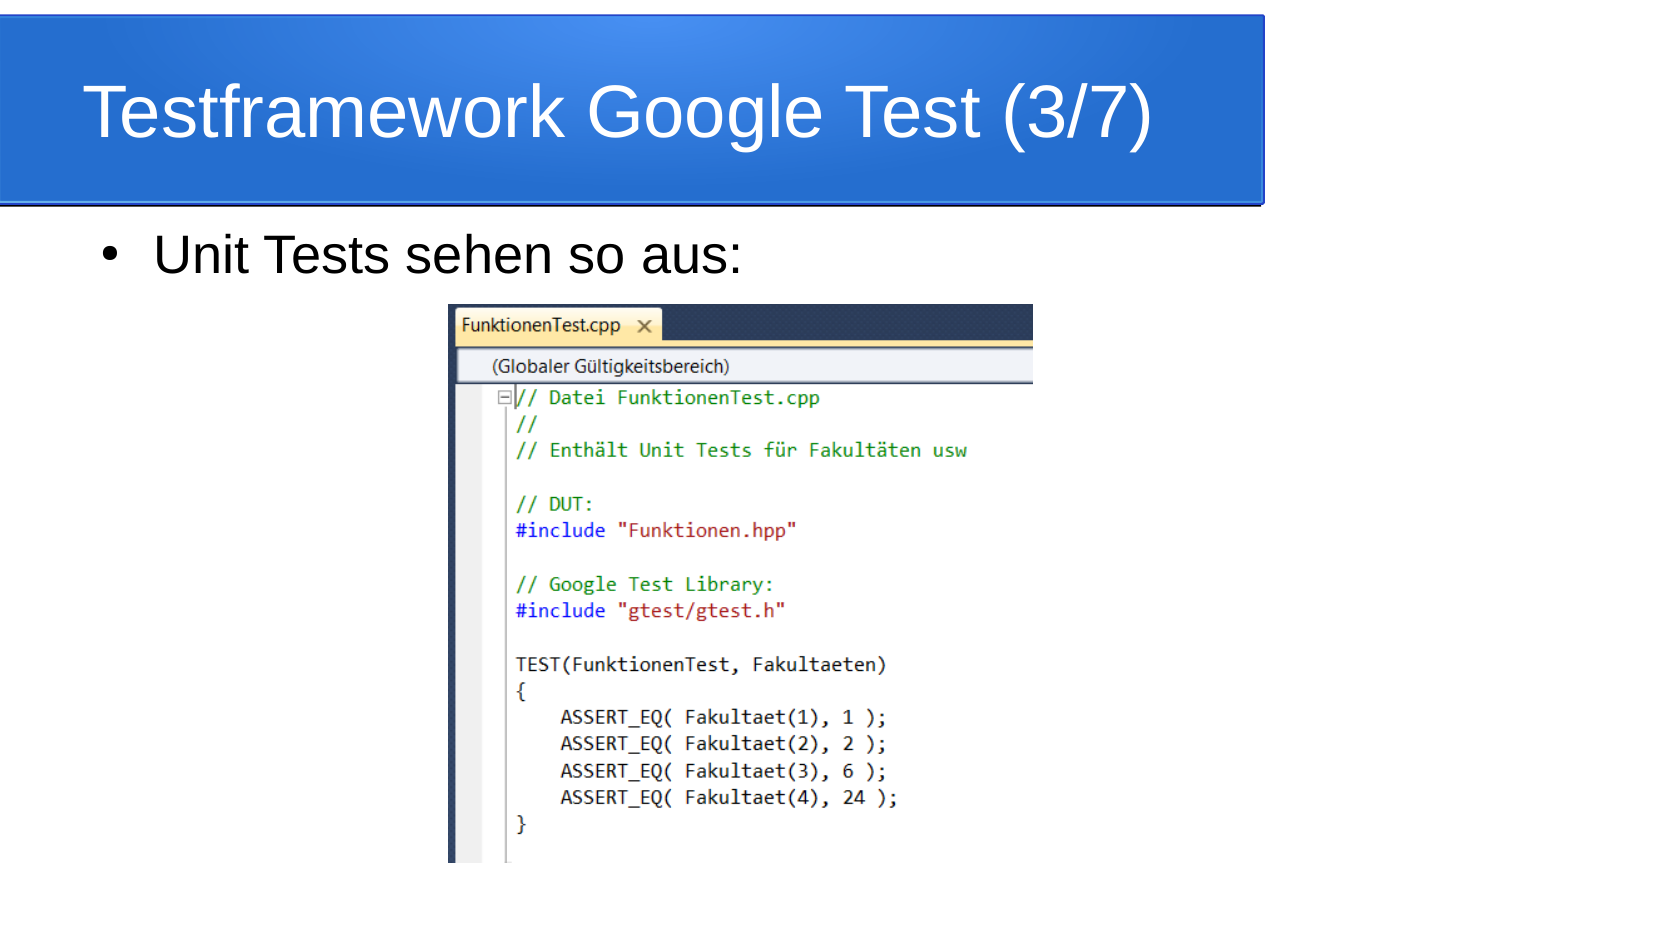

# Testframework Google Test (3/7)
Unit Tests sehen so aus: